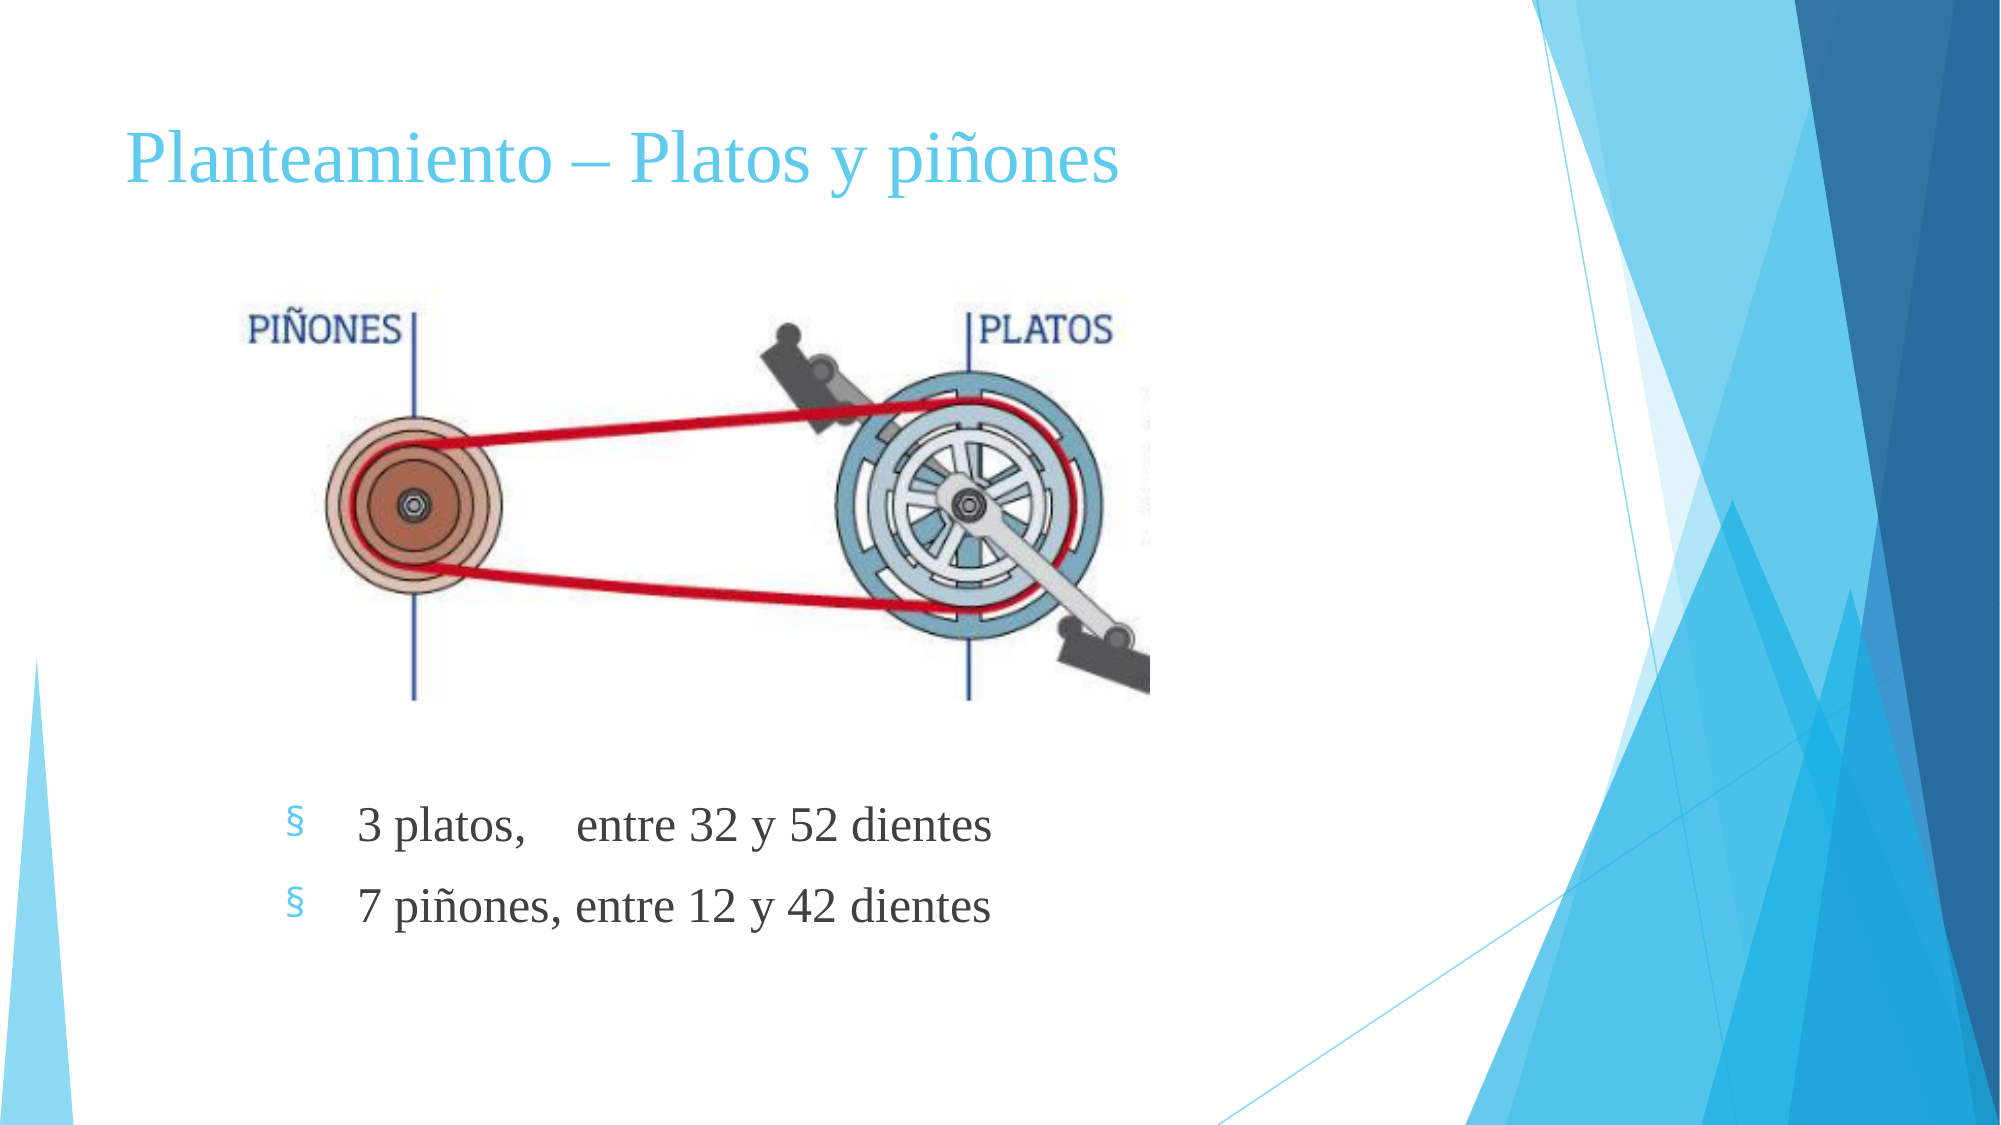

# Planteamiento – Platos y piñones
 3 platos, entre 32 y 52 dientes
 7 piñones, entre 12 y 42 dientes